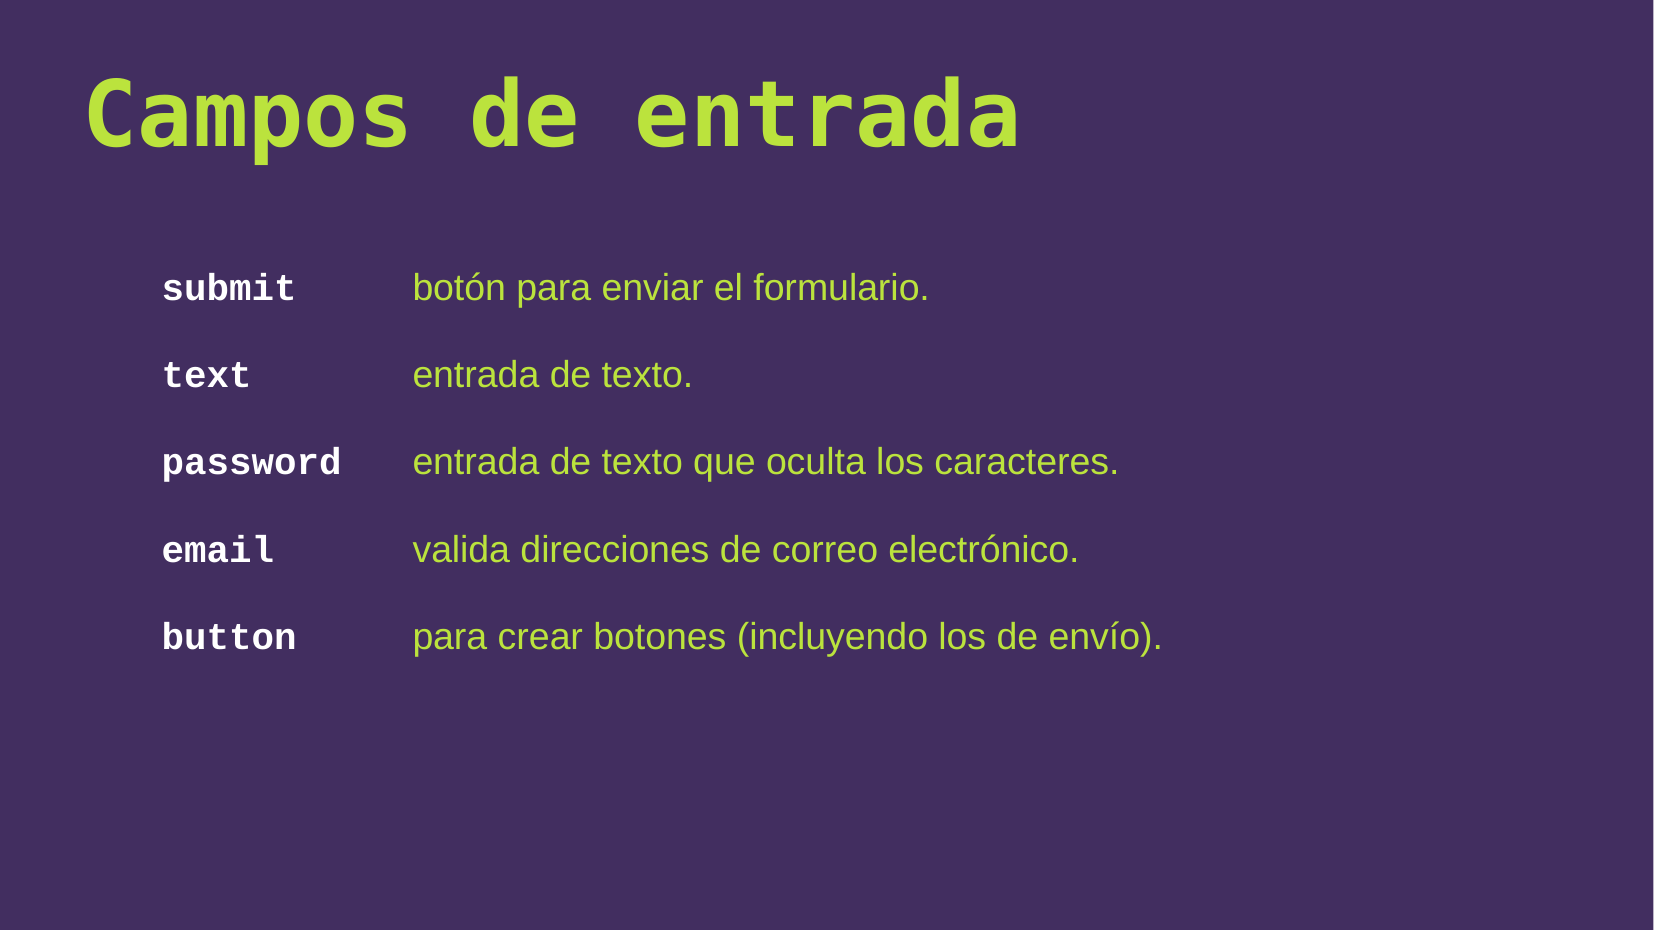

# Campos de entrada
submit 		botón para enviar el formulario.
text 		entrada de texto.
password 	entrada de texto que oculta los caracteres.
email 		valida direcciones de correo electrónico.
button 		para crear botones (incluyendo los de envío).